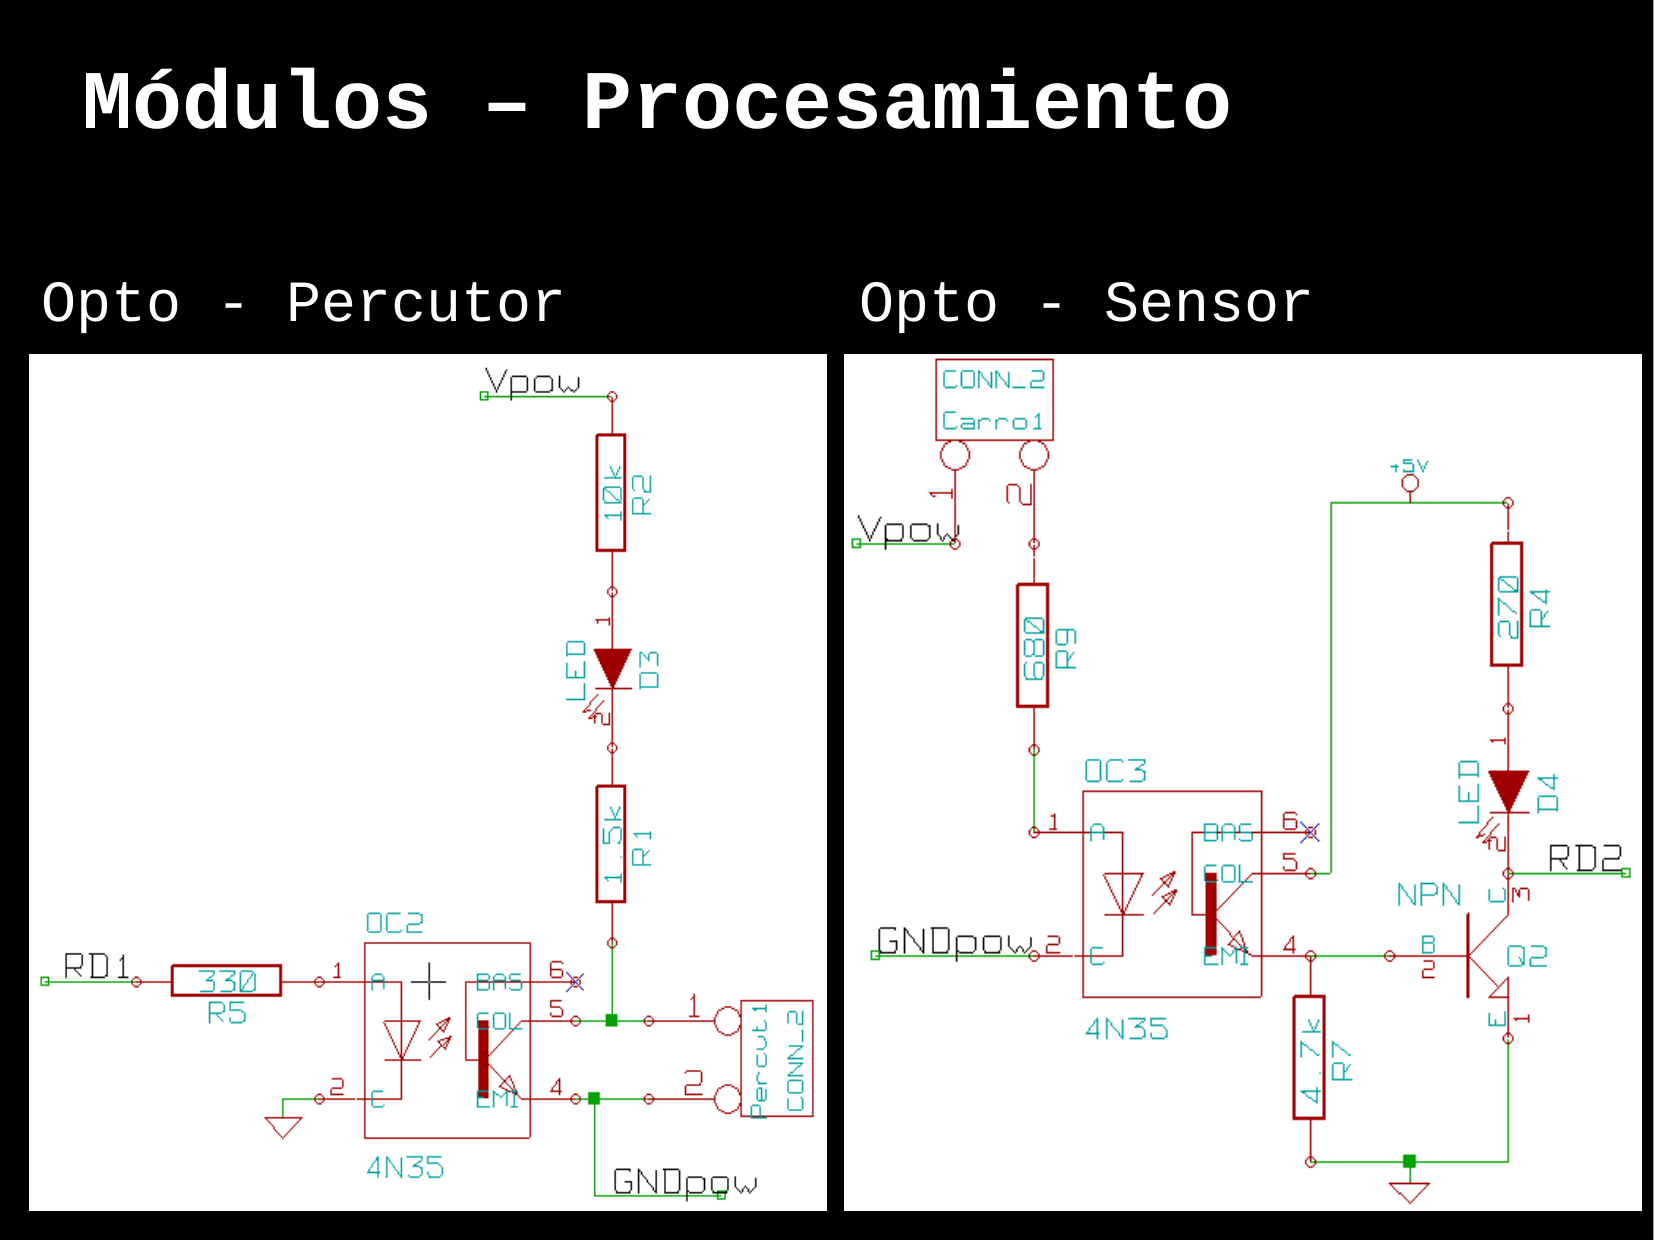

# Módulos – Procesamiento
Opto - Percutor
Opto - Sensor